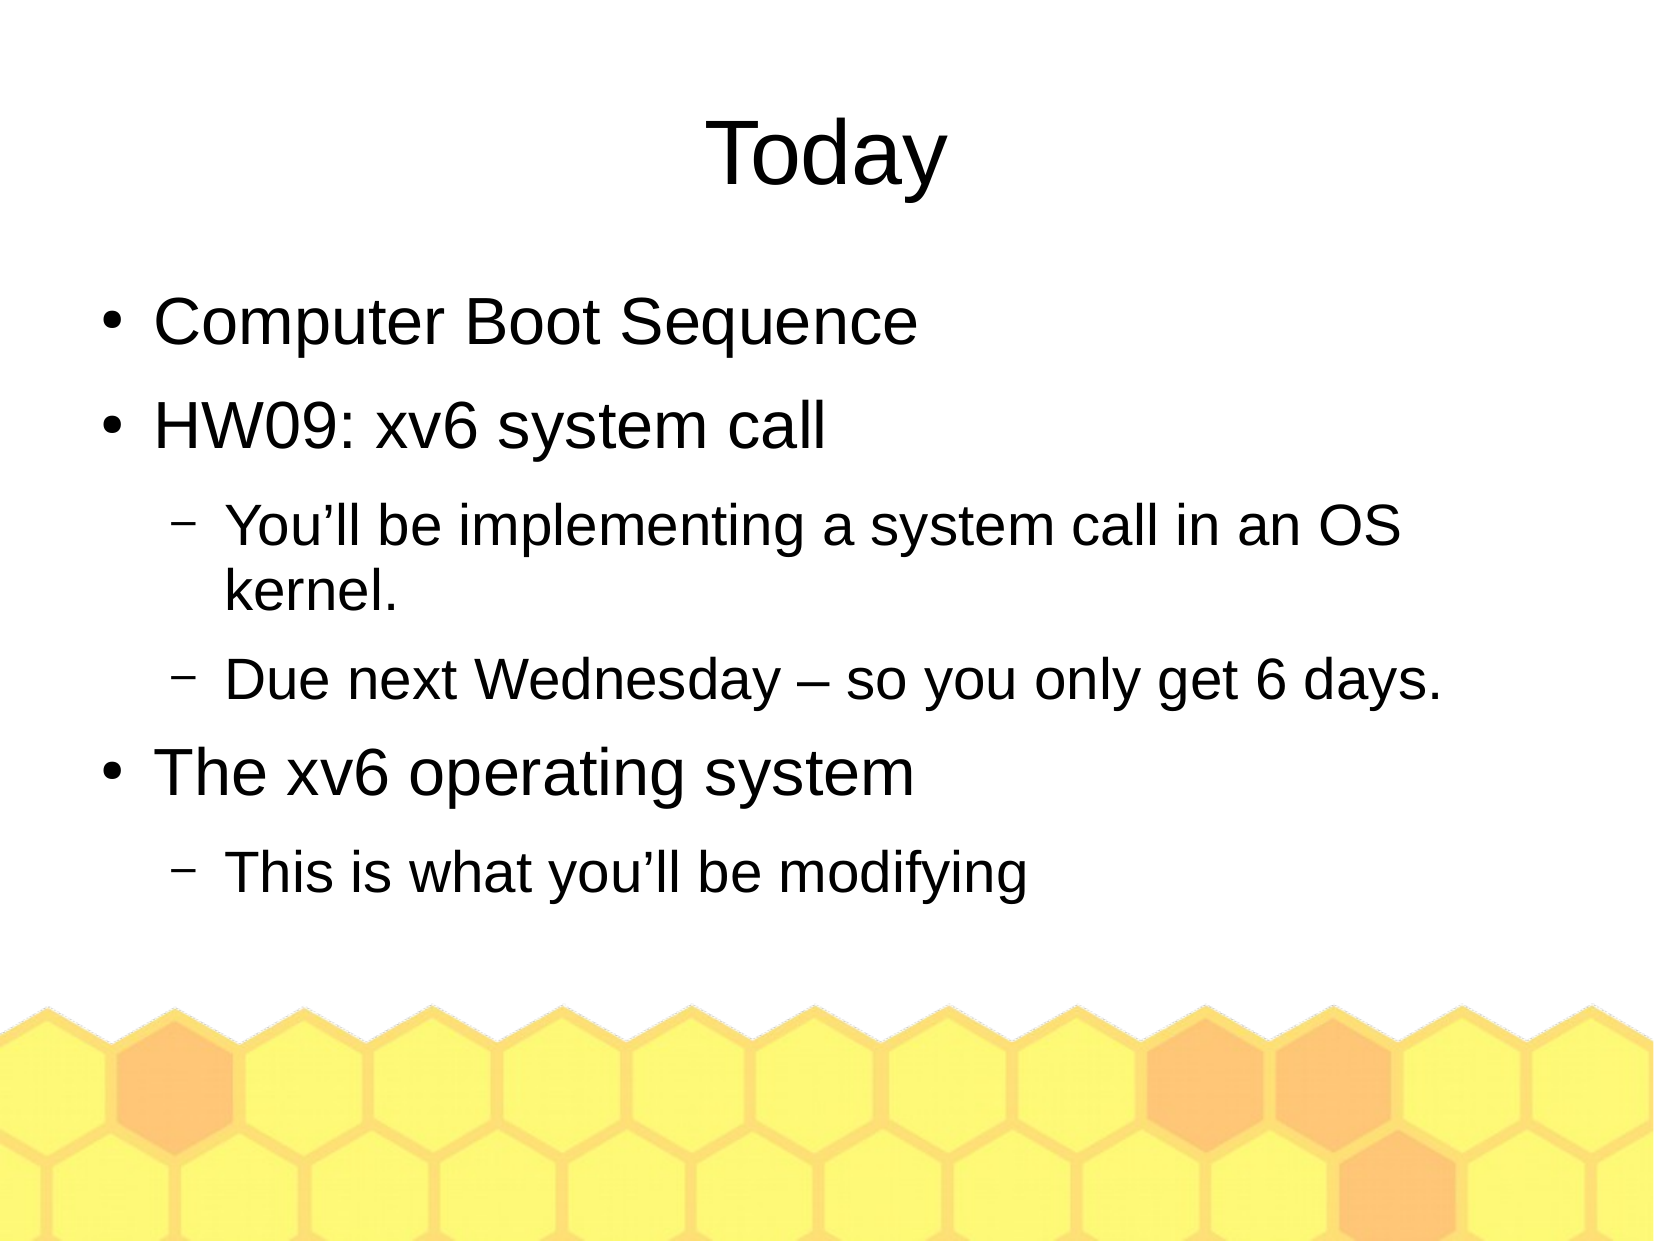

# Today
Computer Boot Sequence
HW09: xv6 system call
You’ll be implementing a system call in an OS kernel.
Due next Wednesday – so you only get 6 days.
The xv6 operating system
This is what you’ll be modifying